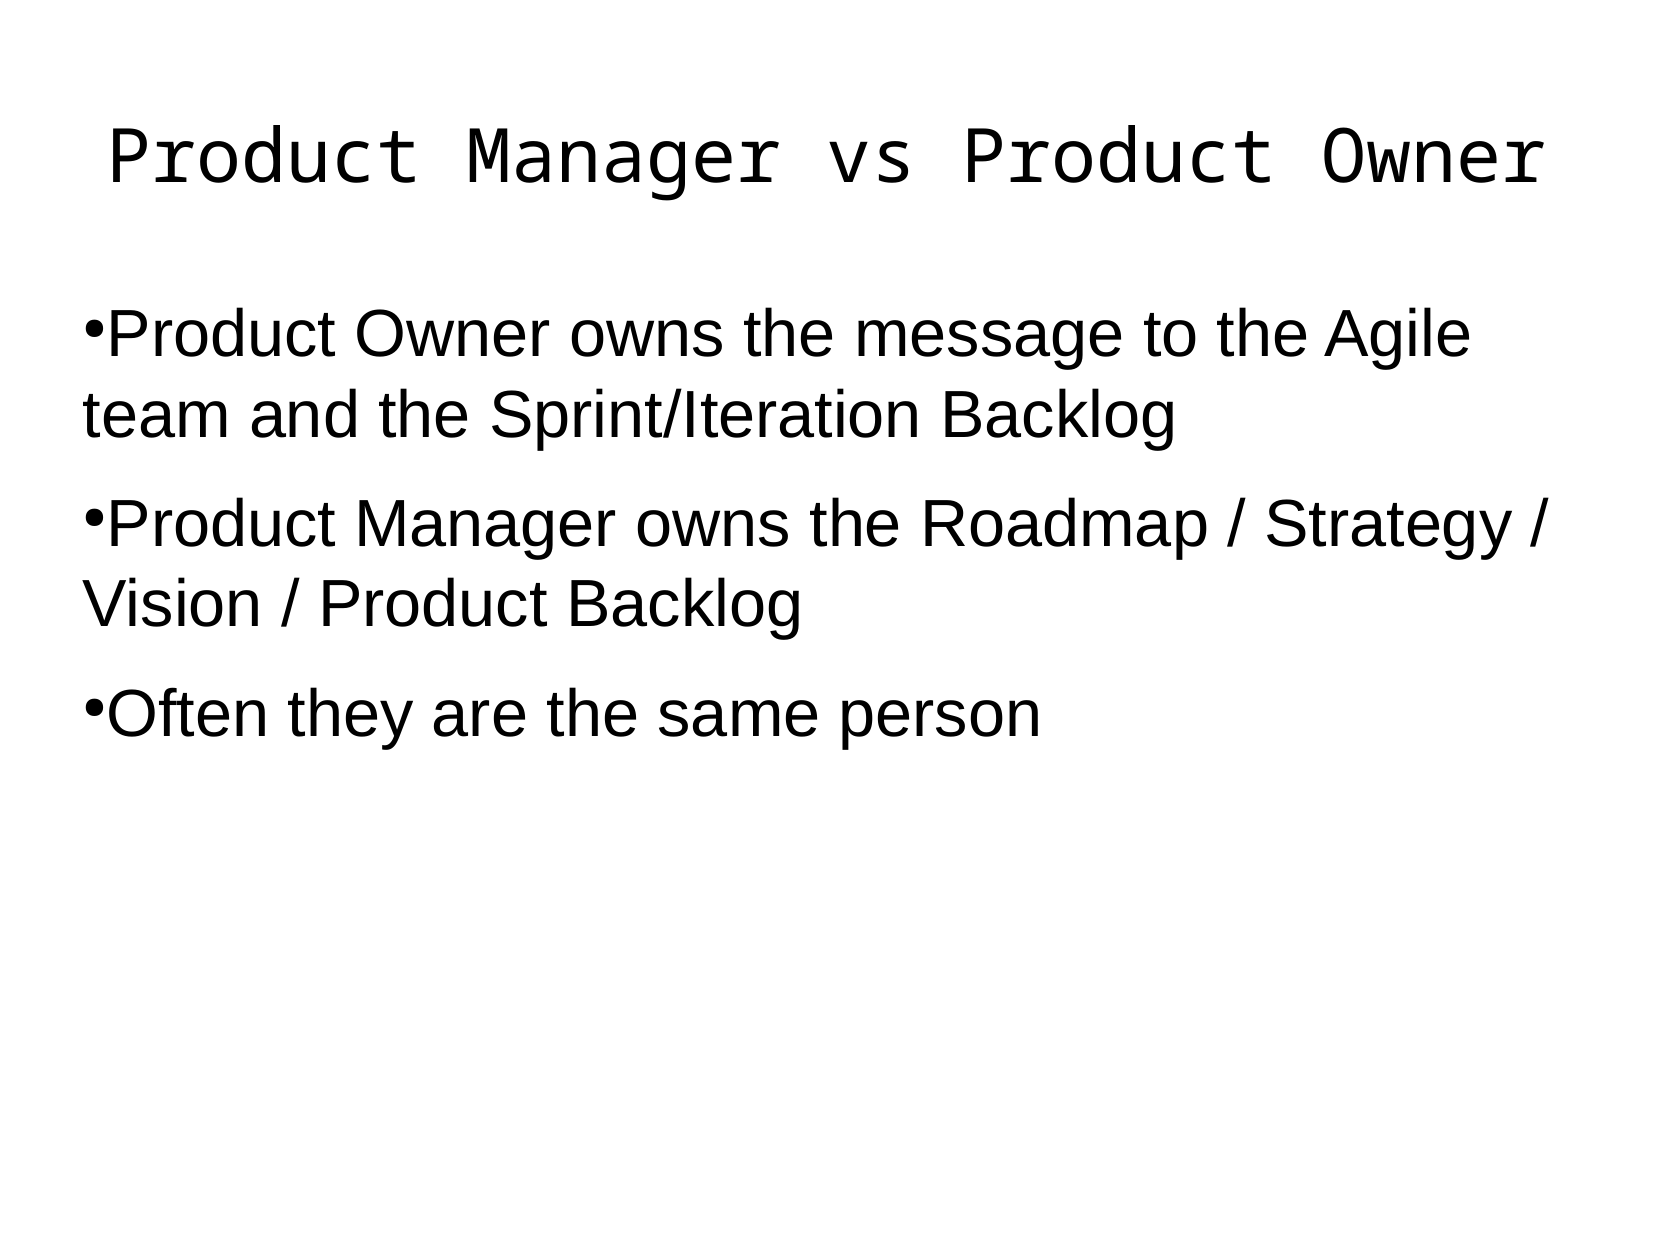

# Product Manager vs Product Owner
Product Owner owns the message to the Agile team and the Sprint/Iteration Backlog
Product Manager owns the Roadmap / Strategy / Vision / Product Backlog
Often they are the same person